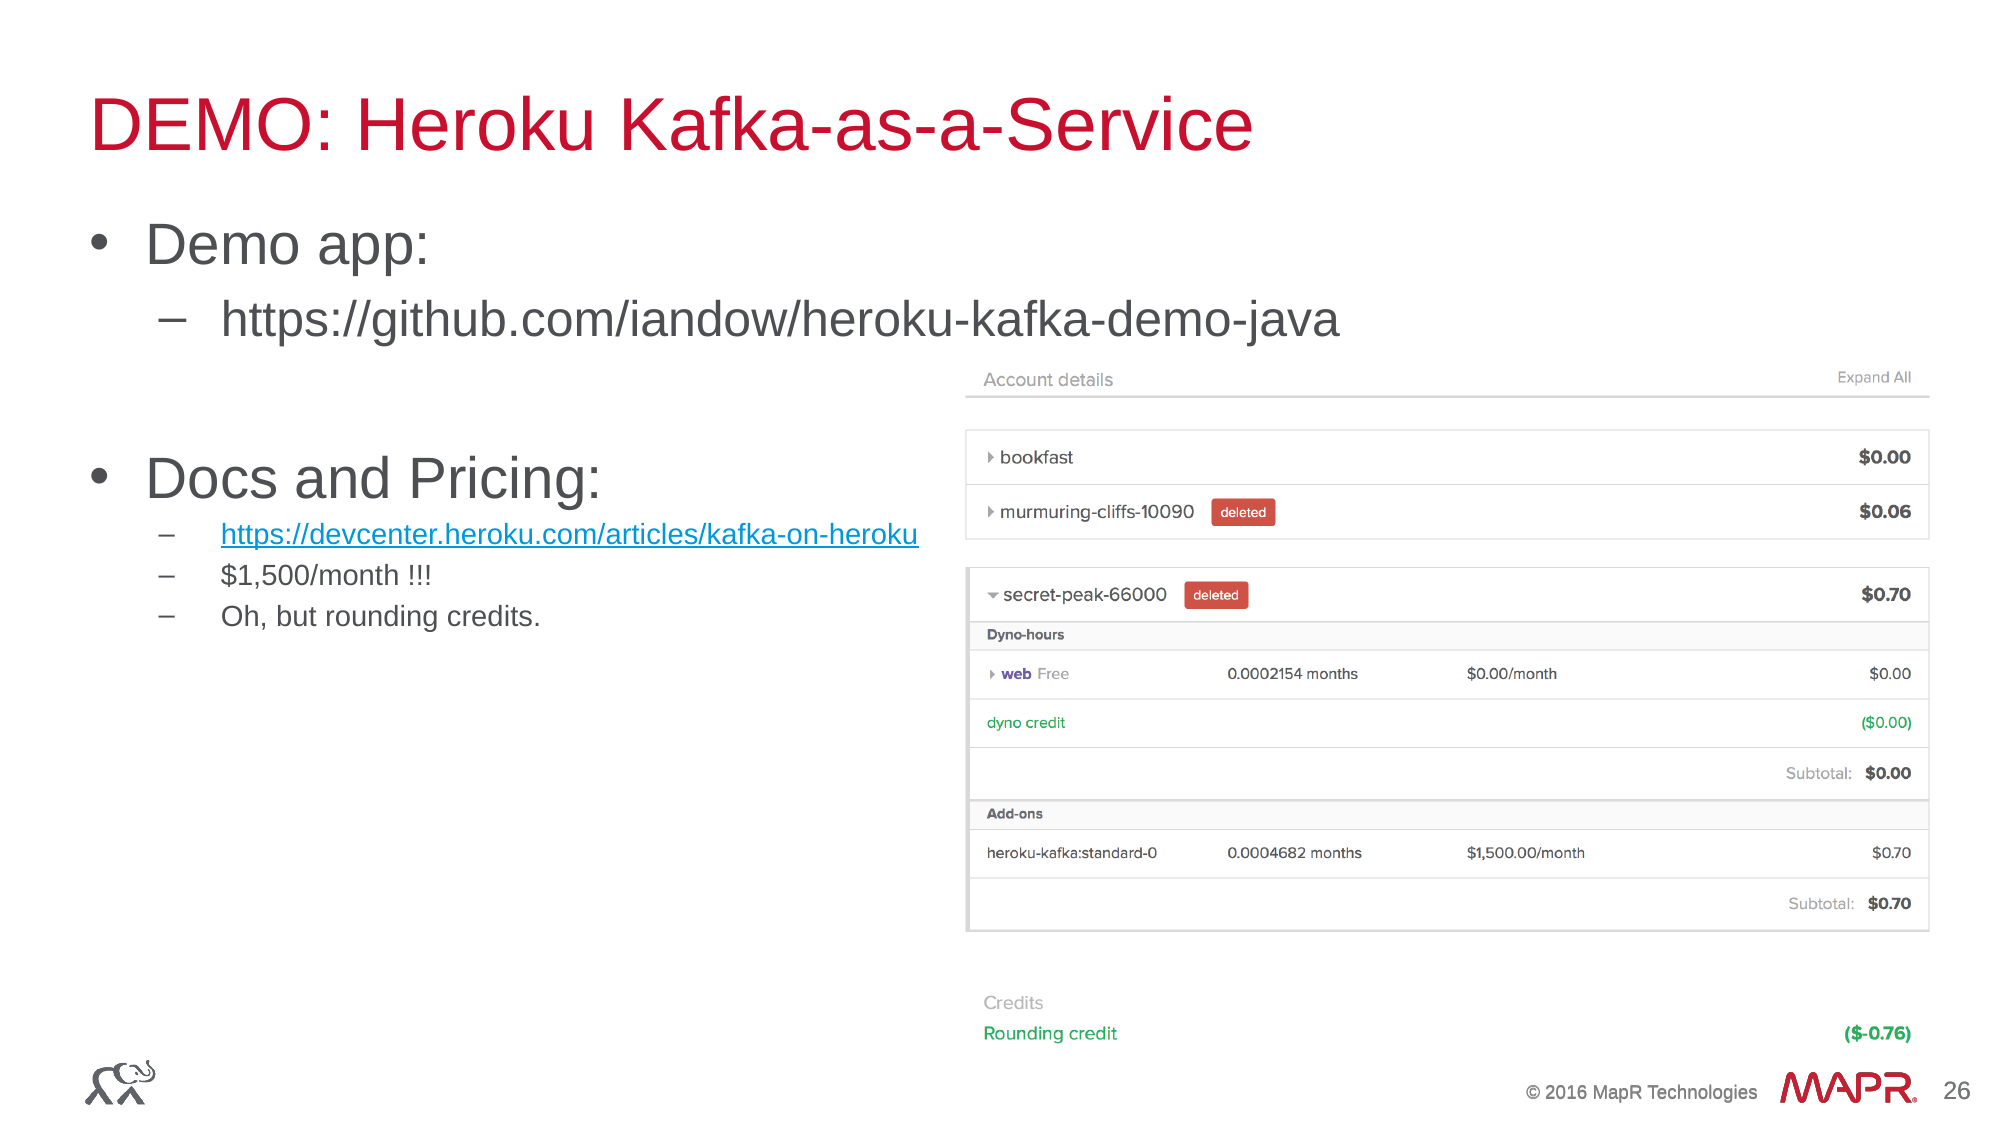

# DEMO: Heroku Kafka-as-a-Service
Demo app:
https://github.com/iandow/heroku-kafka-demo-java
Docs and Pricing:
https://devcenter.heroku.com/articles/kafka-on-heroku
$1,500/month !!!
Oh, but rounding credits.